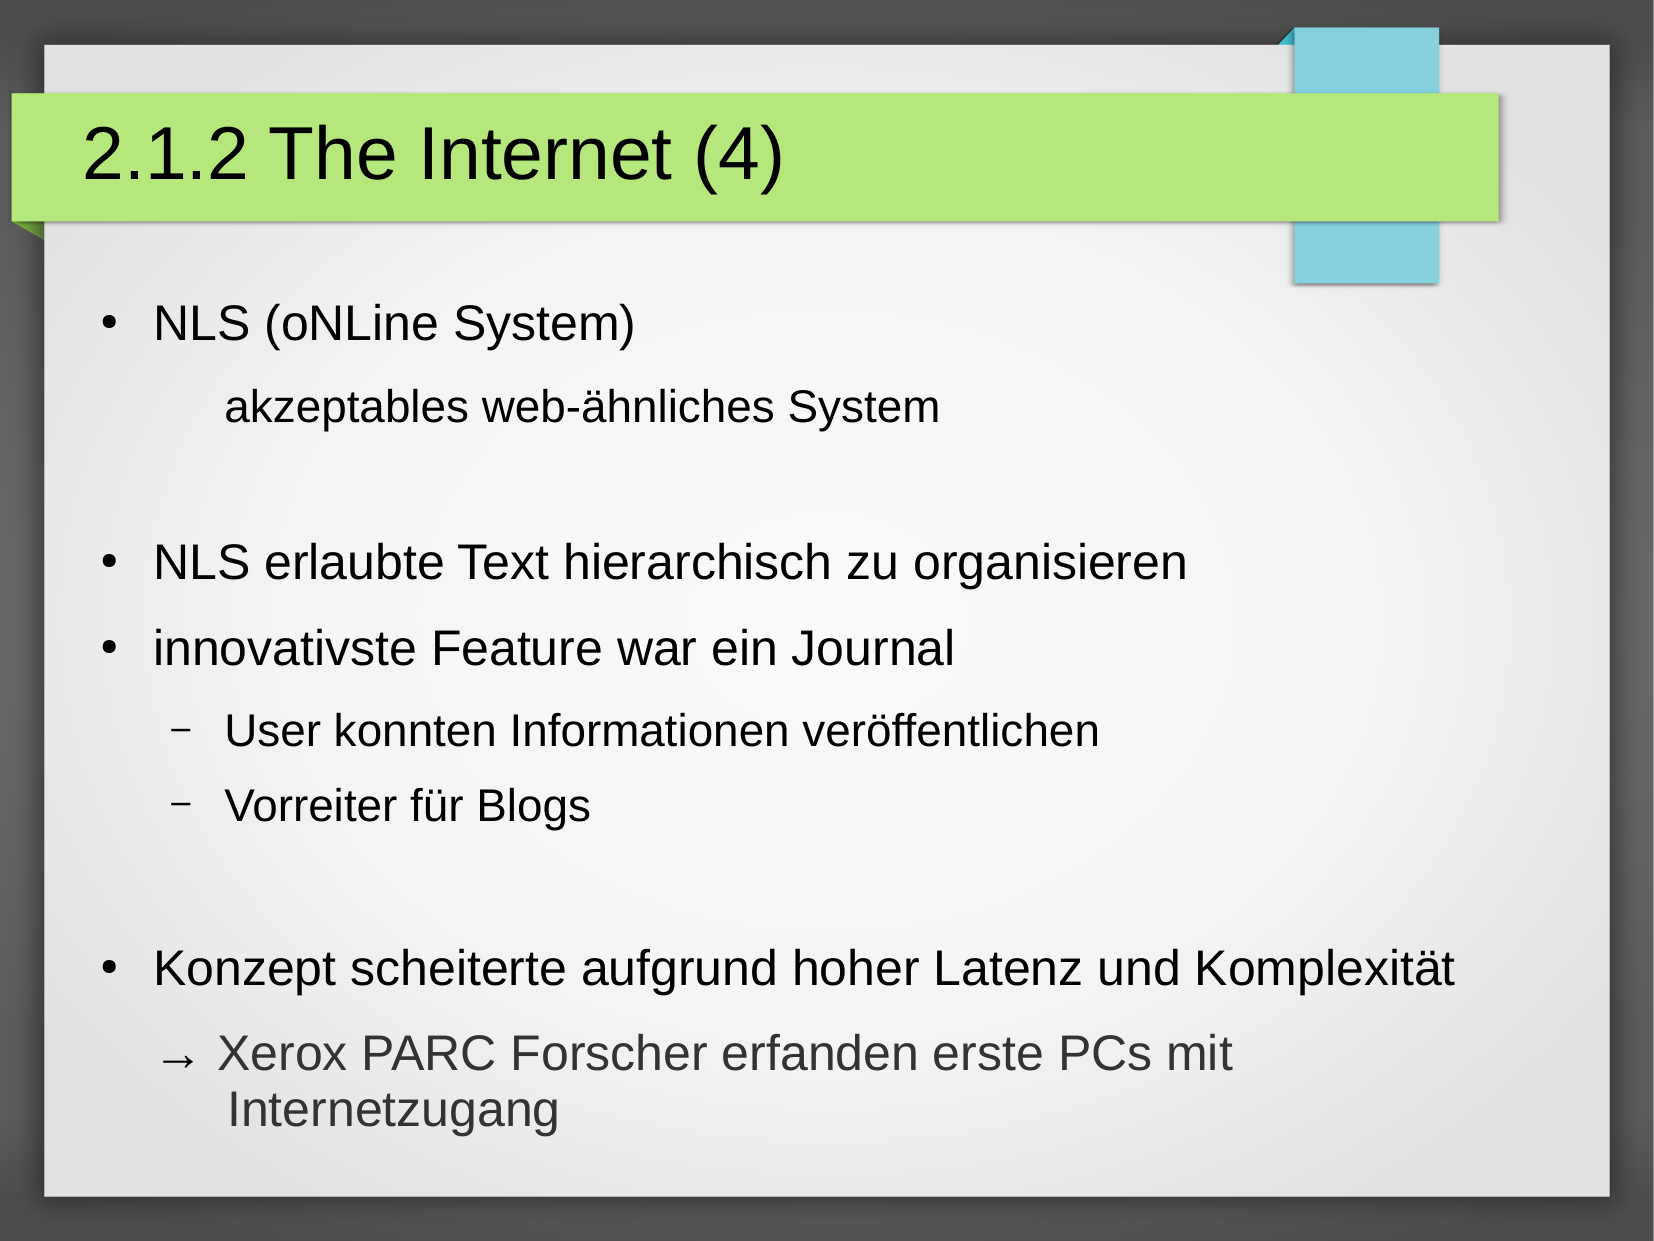

2.1.2 The Internet (4)
# NLS (oNLine System)
akzeptables web-ähnliches System
NLS erlaubte Text hierarchisch zu organisieren
innovativste Feature war ein Journal
User konnten Informationen veröffentlichen
Vorreiter für Blogs
Konzept scheiterte aufgrund hoher Latenz und Komplexität
→ Xerox PARC Forscher erfanden erste PCs mit
	Internetzugang